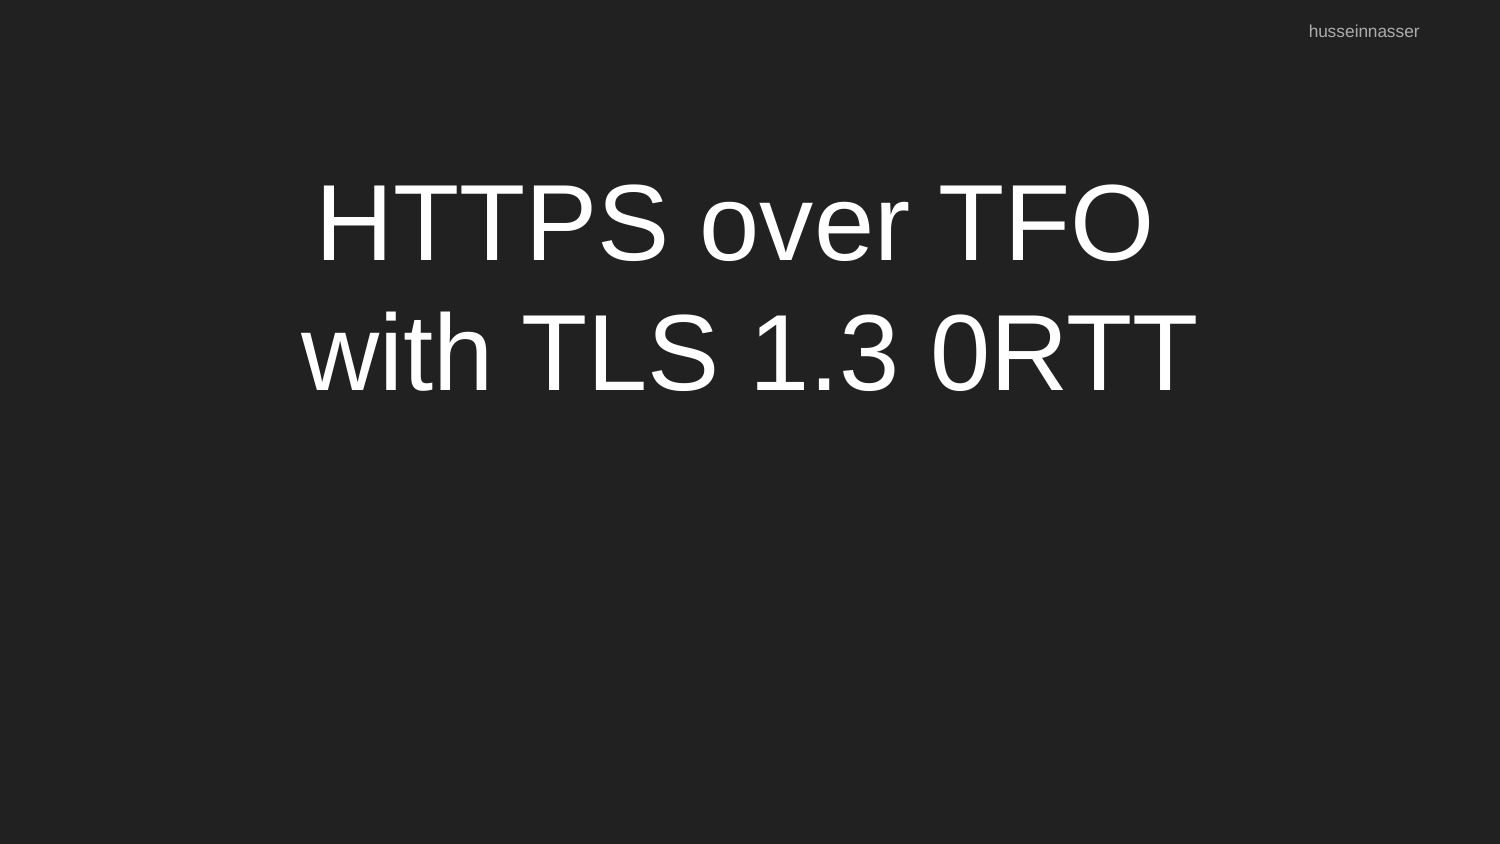

husseinnasser
# HTTPS over TFO with TLS 1.3 0RTT